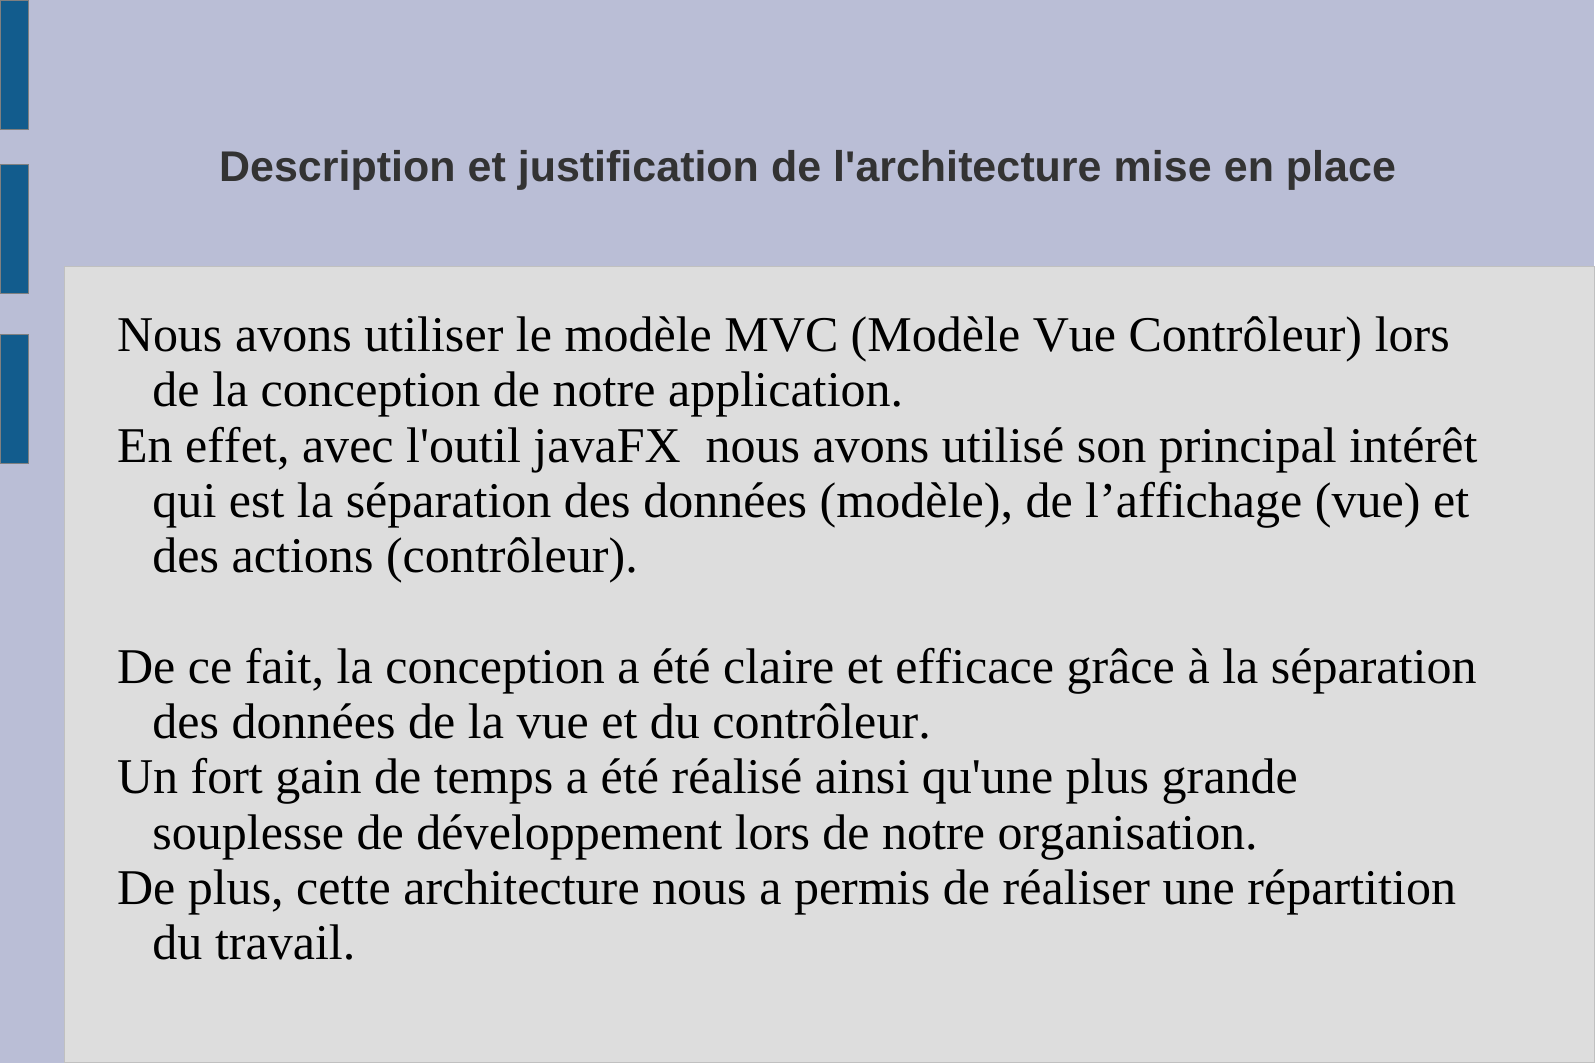

# Description et justification de l'architecture mise en place
Nous avons utiliser le modèle MVC (Modèle Vue Contrôleur) lors de la conception de notre application.
En effet, avec l'outil javaFX nous avons utilisé son principal intérêt qui est la séparation des données (modèle), de l’affichage (vue) et des actions (contrôleur).
De ce fait, la conception a été claire et efficace grâce à la séparation des données de la vue et du contrôleur.
Un fort gain de temps a été réalisé ainsi qu'une plus grande souplesse de développement lors de notre organisation.
De plus, cette architecture nous a permis de réaliser une répartition du travail.